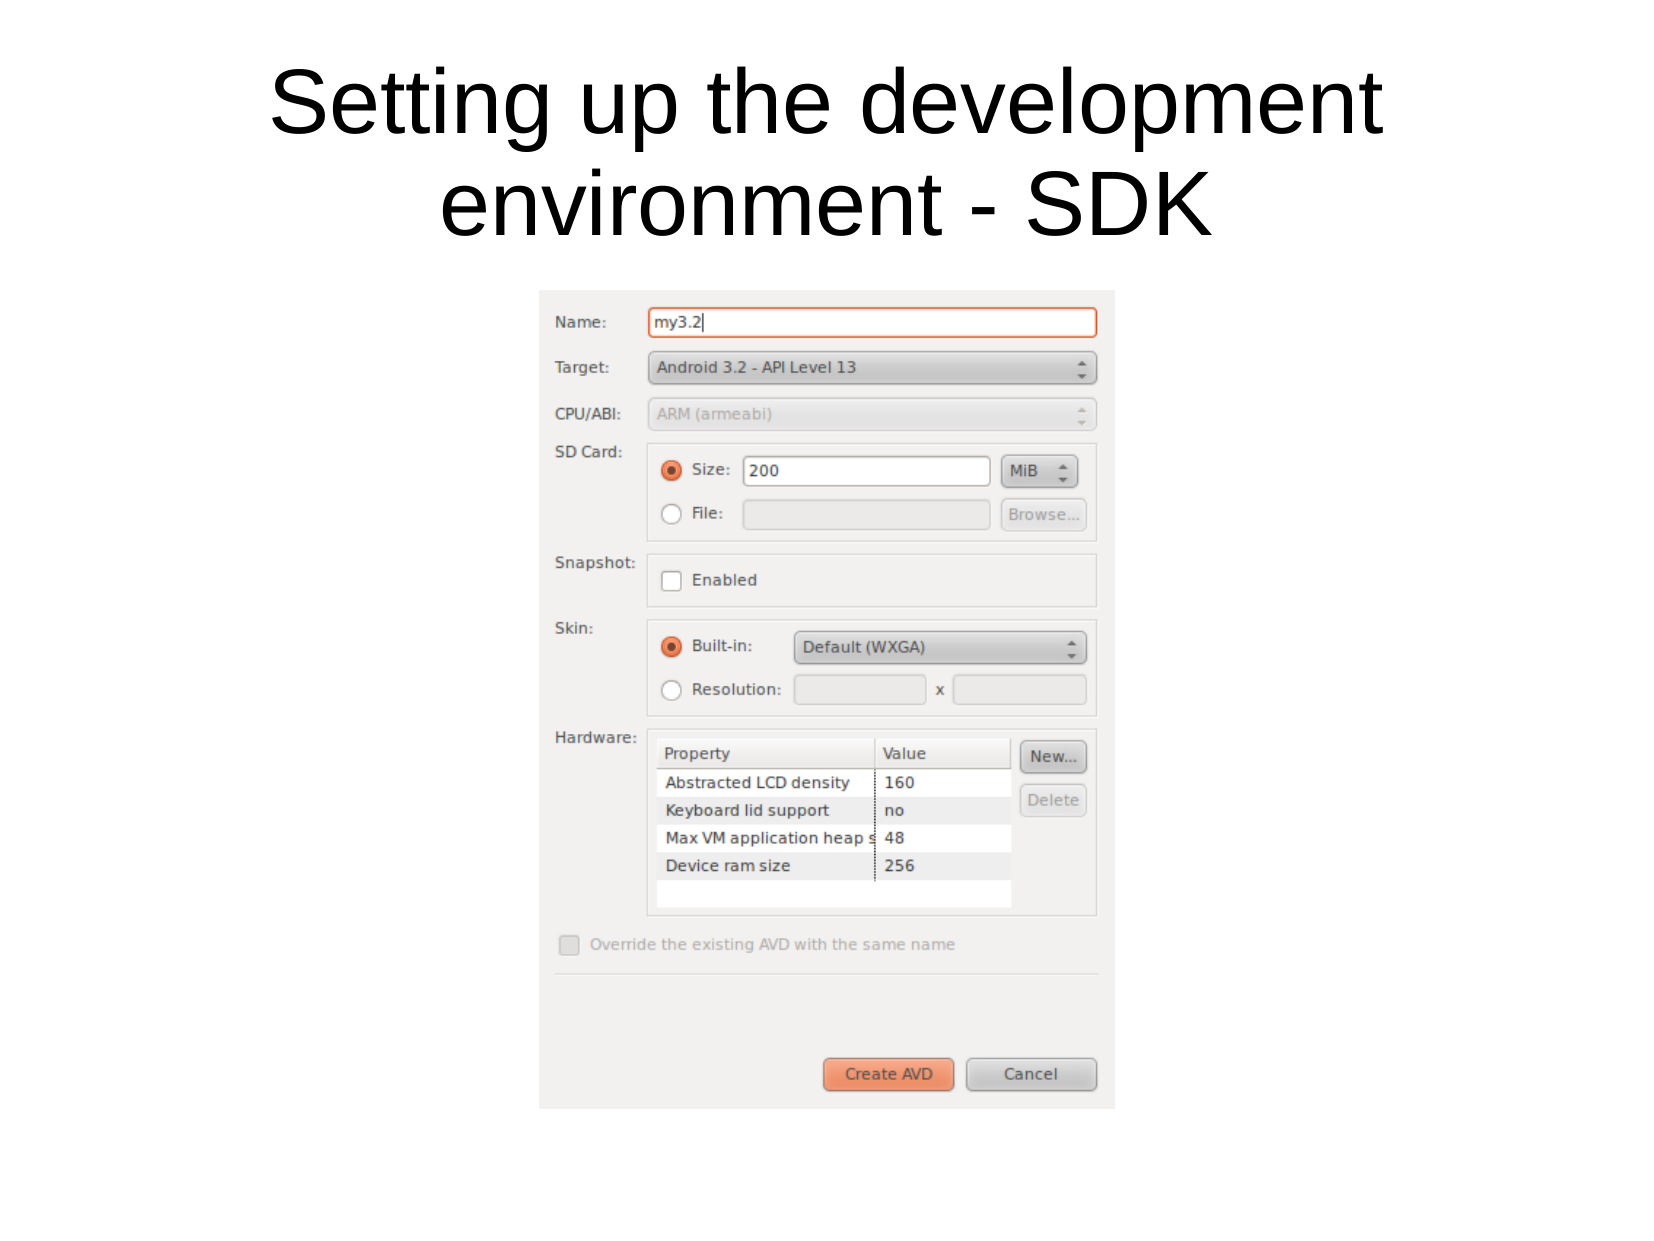

# Setting up the development environment - SDK